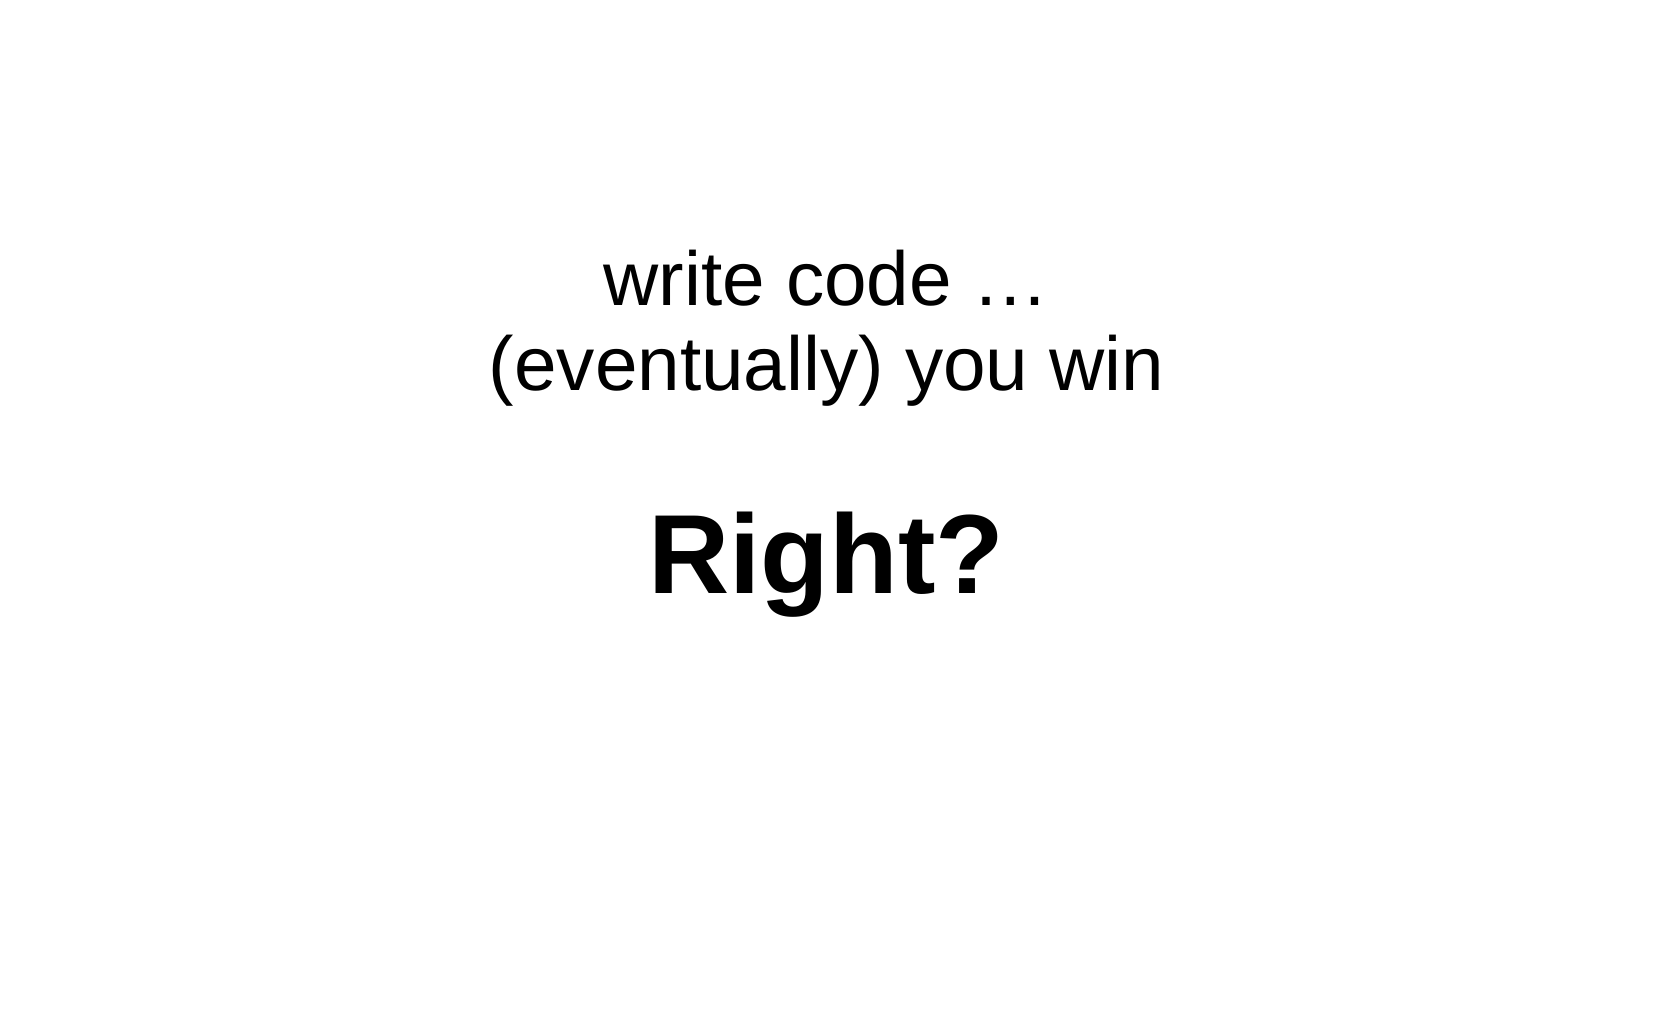

# write code … (eventually) you win Right?